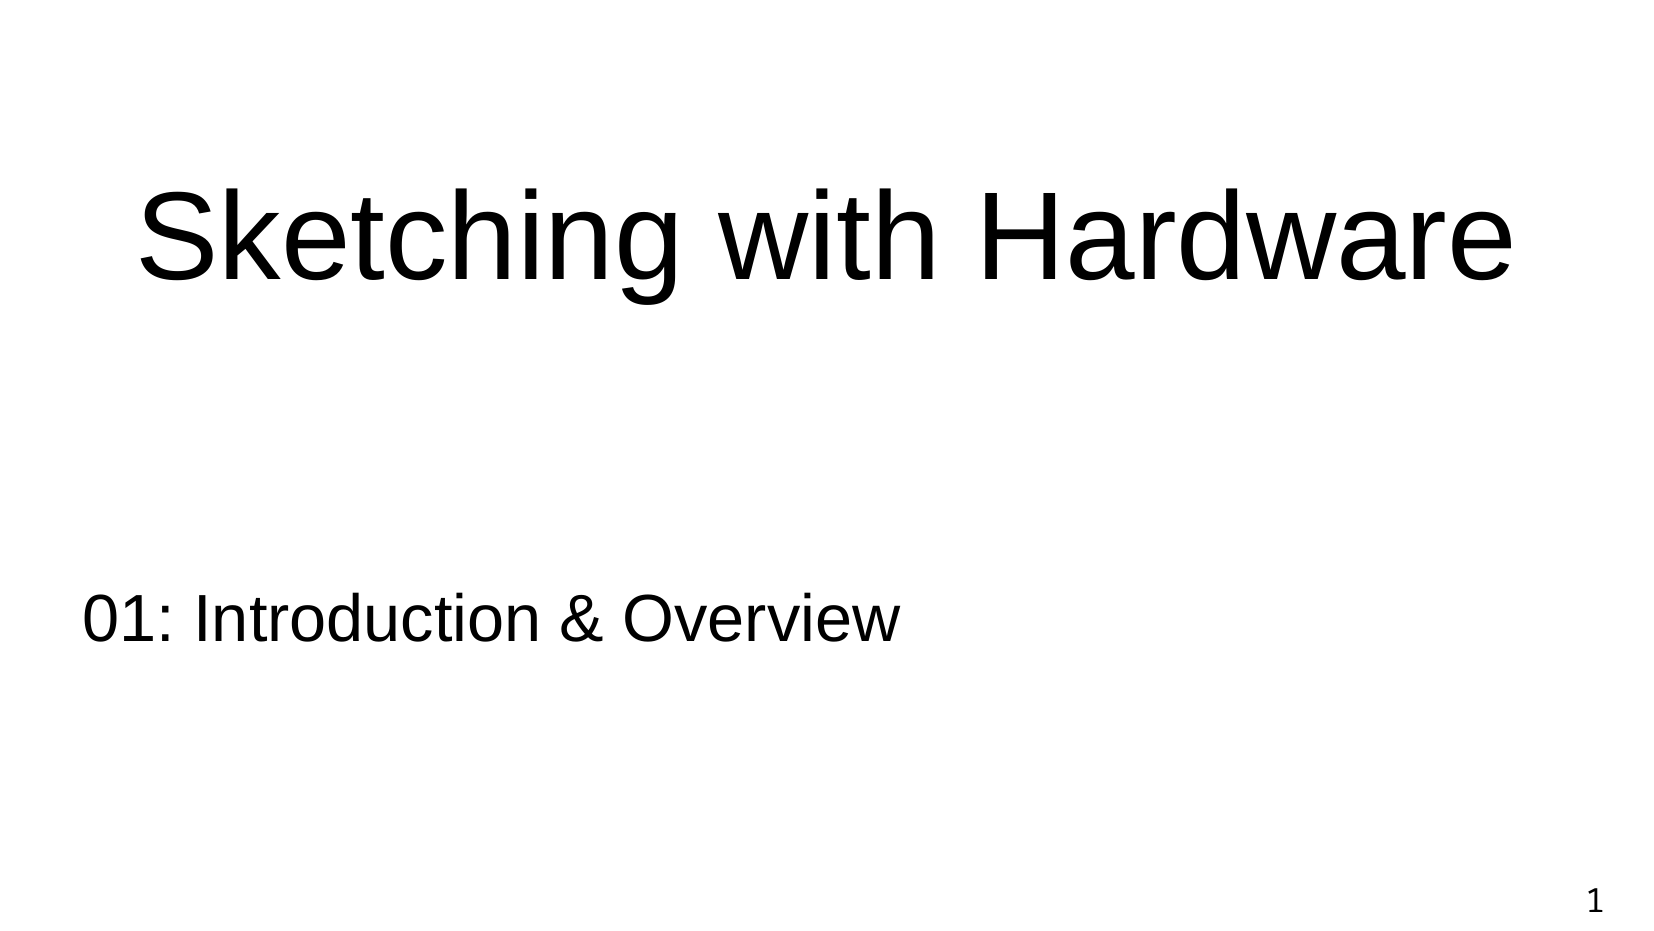

# Sketching with Hardware
01: Introduction & Overview